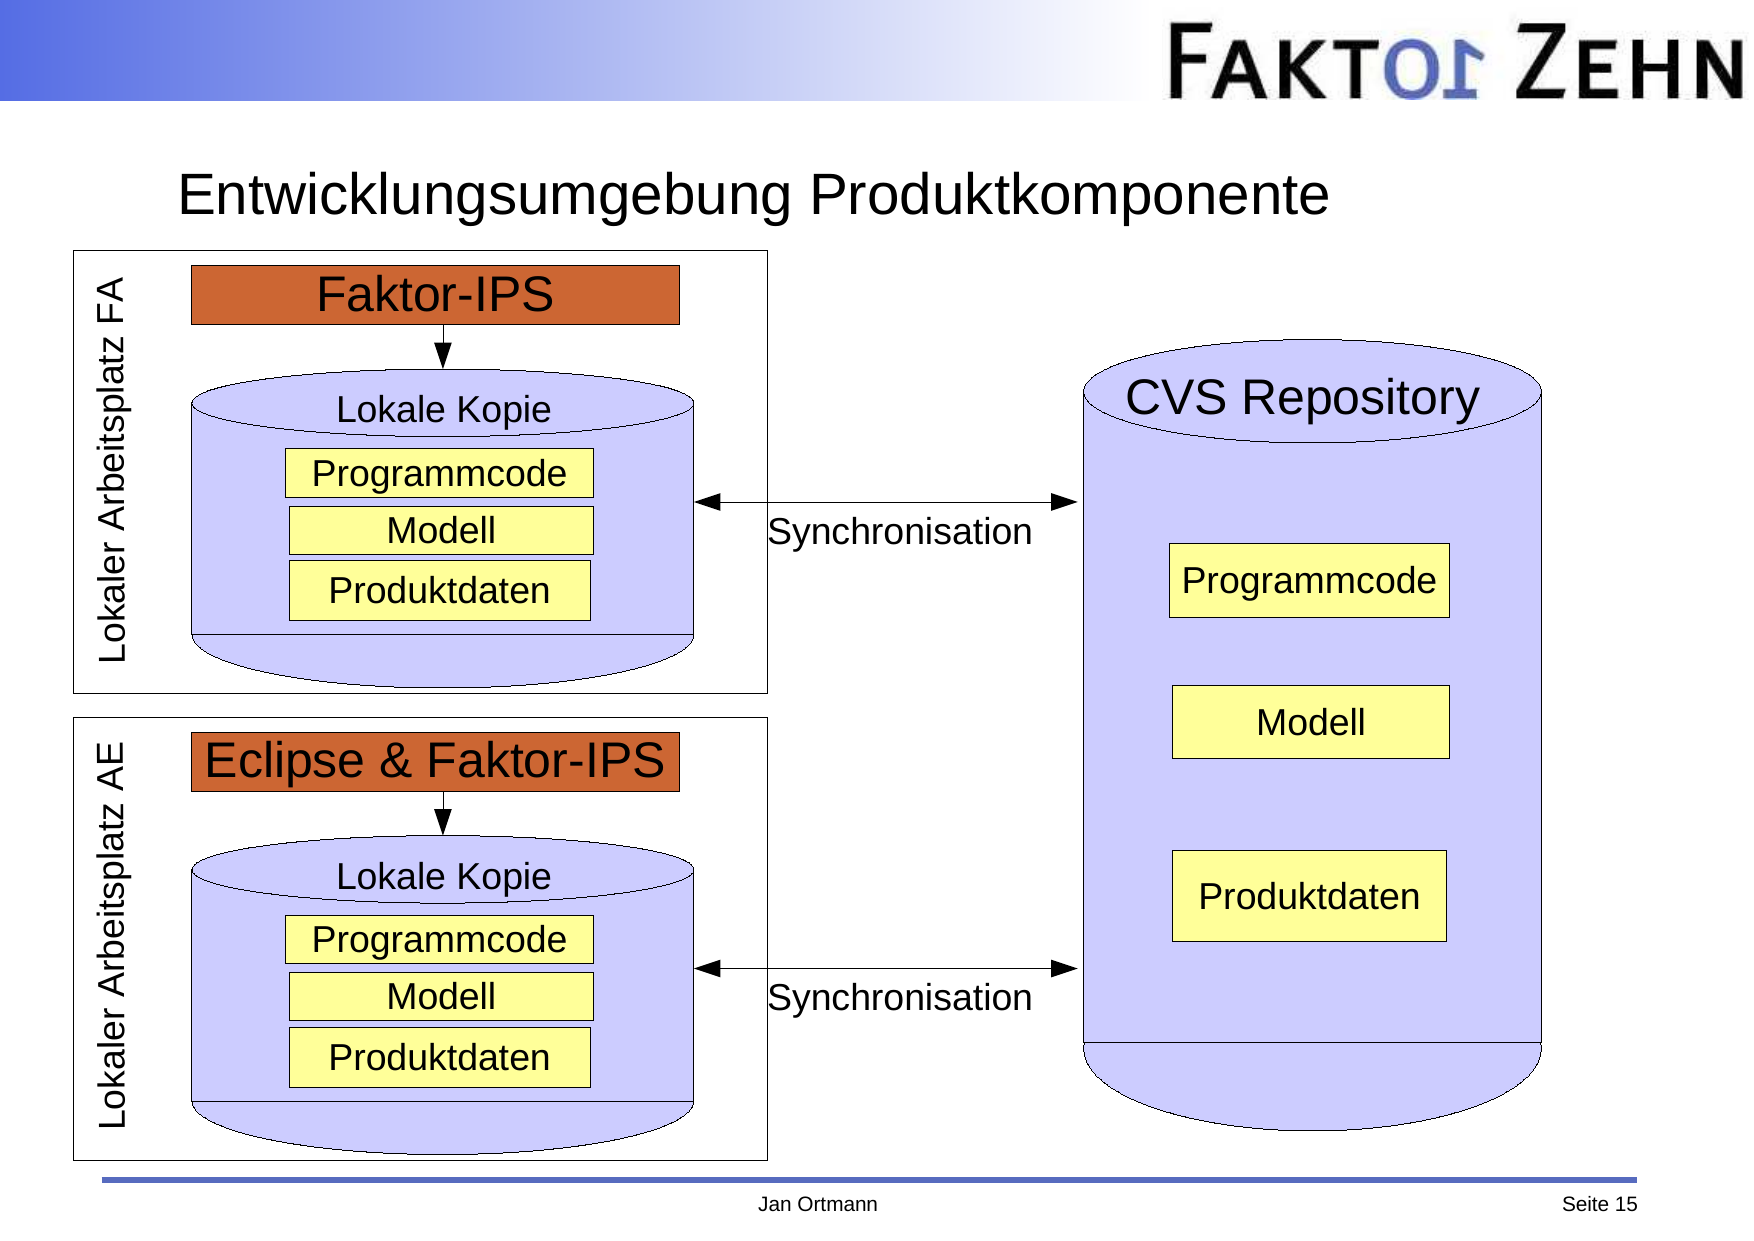

# Entwicklungsumgebung Produktkomponente
Faktor-IPS
CVS Repository
Lokale Kopie
Programmcode
Lokaler Arbeitsplatz FA
Modell
Synchronisation
Programmcode
Produktdaten
Modell
Eclipse & Faktor-IPS
Produktdaten
Lokale Kopie
Lokaler Arbeitsplatz AE
Programmcode
Modell
Synchronisation
Produktdaten